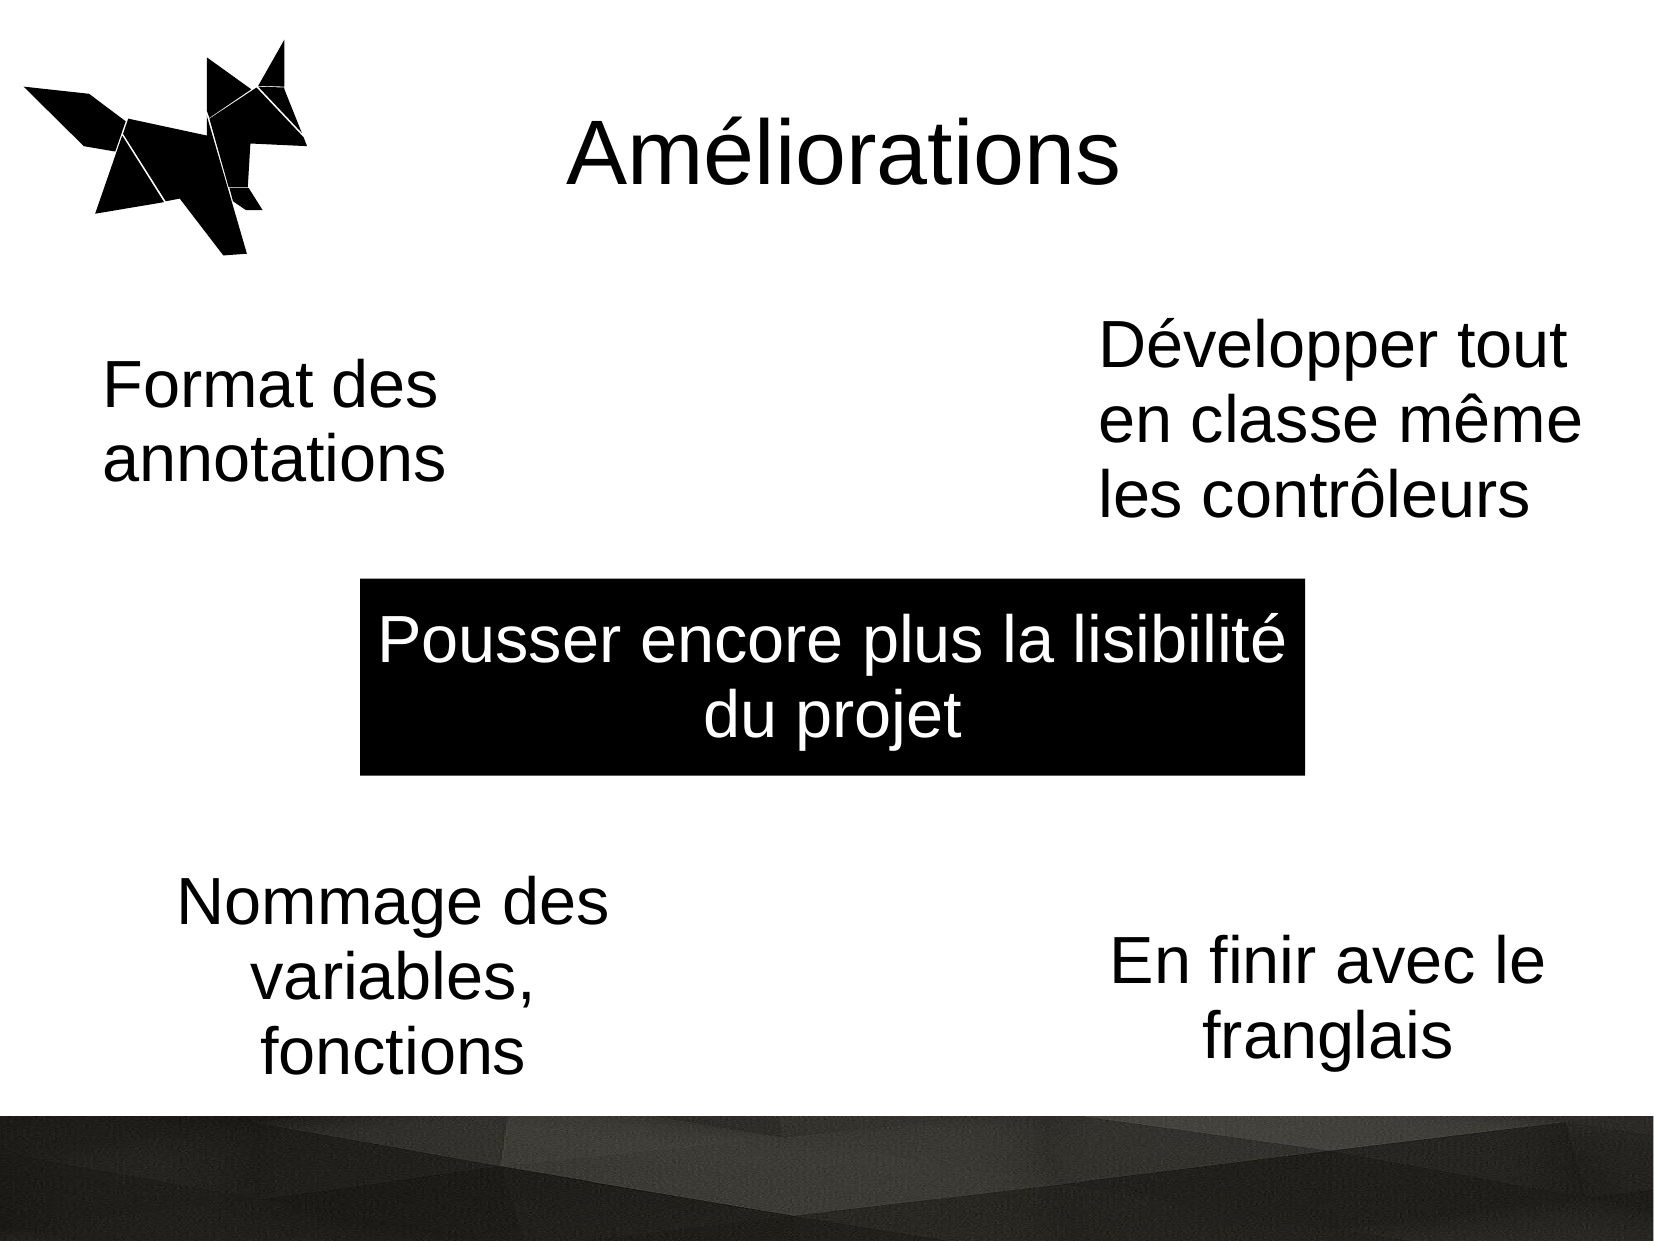

# Améliorations
Développer tout en classe même les contrôleurs
Format des annotations
Pousser encore plus la lisibilité du projet
Nommage des variables, fonctions
En finir avec le franglais